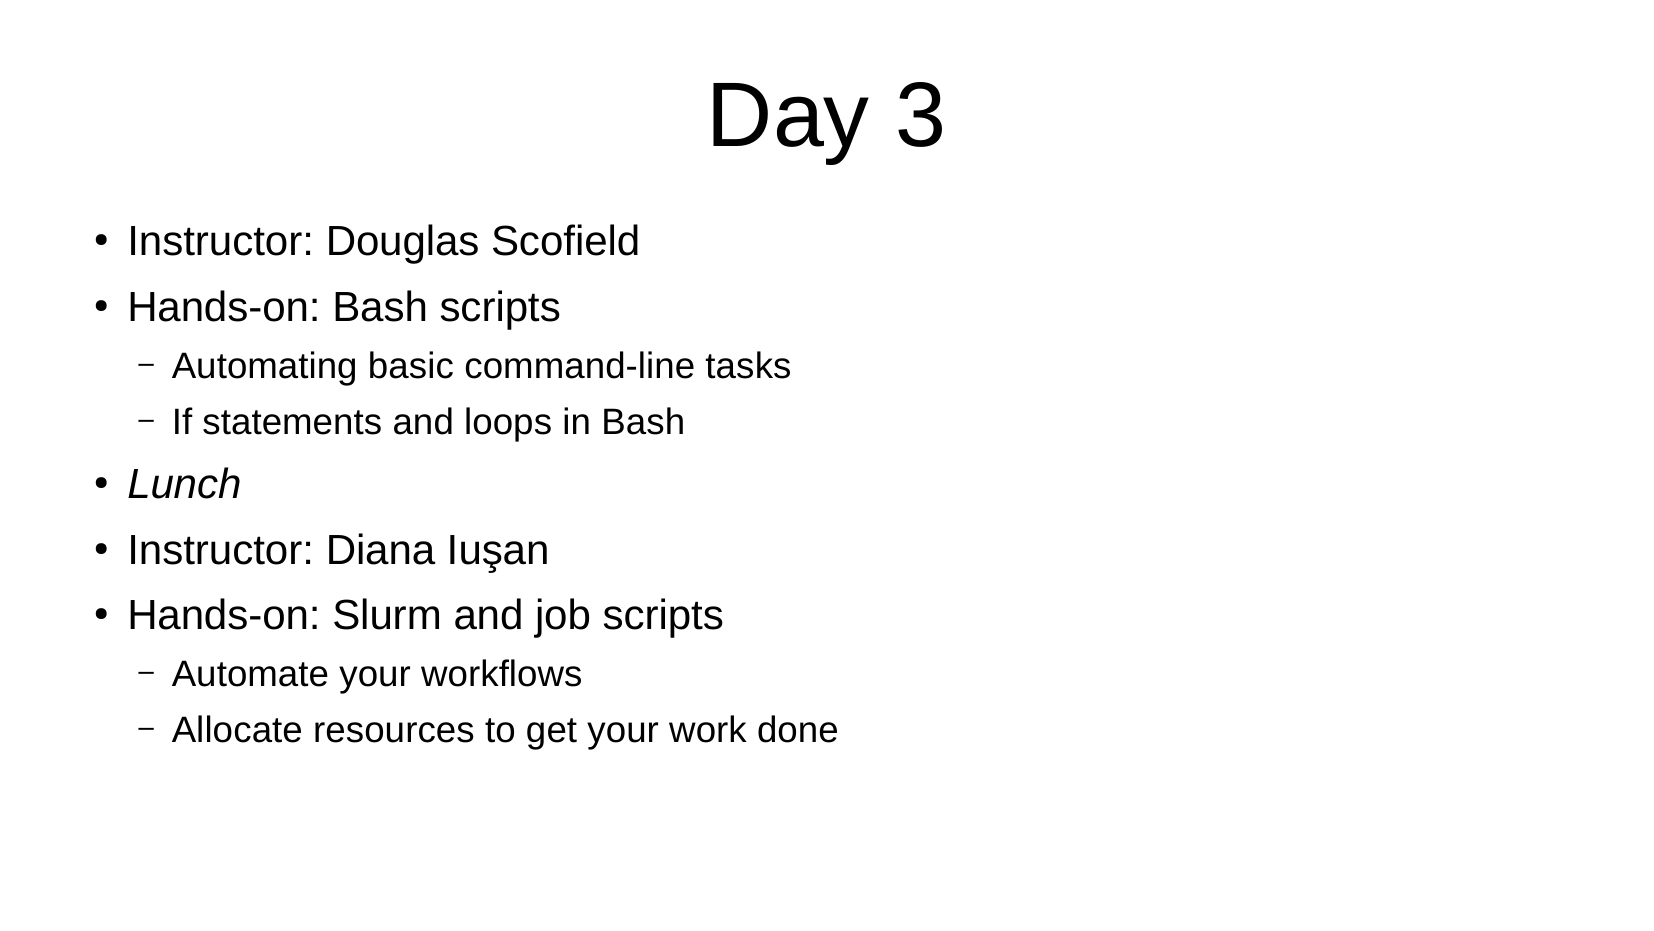

# Day 3
Instructor: Douglas Scofield
Hands-on: Bash scripts
Automating basic command-line tasks
If statements and loops in Bash
Lunch
Instructor: Diana Iuşan
Hands-on: Slurm and job scripts
Automate your workflows
Allocate resources to get your work done